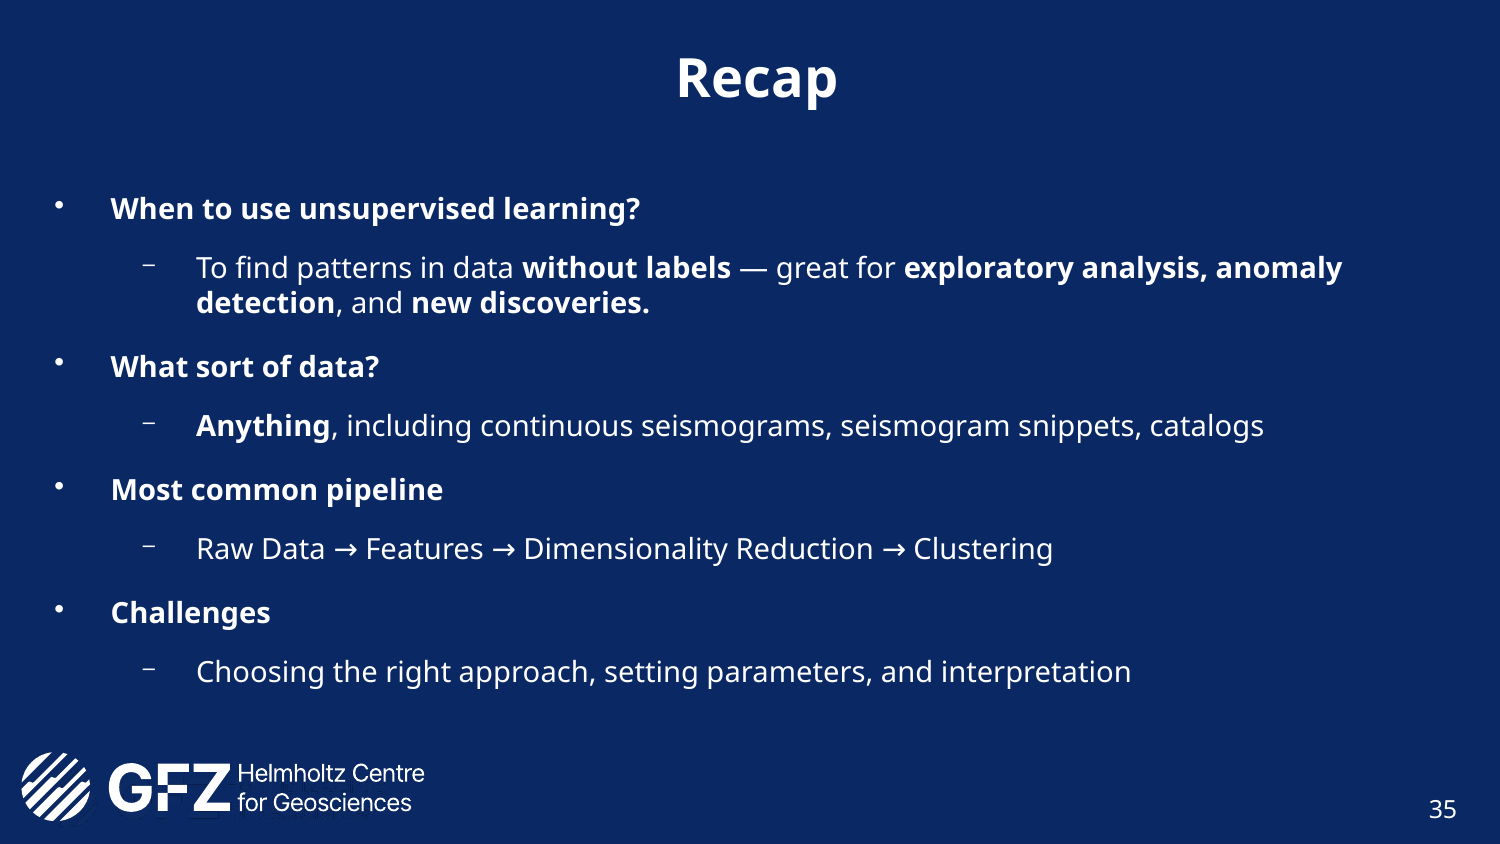

# Recap
When to use unsupervised learning?
To find patterns in data without labels — great for exploratory analysis, anomaly detection, and new discoveries.
What sort of data?
Anything, including continuous seismograms, seismogram snippets, catalogs
Most common pipeline
Raw Data → Features → Dimensionality Reduction → Clustering
Challenges
Choosing the right approach, setting parameters, and interpretation